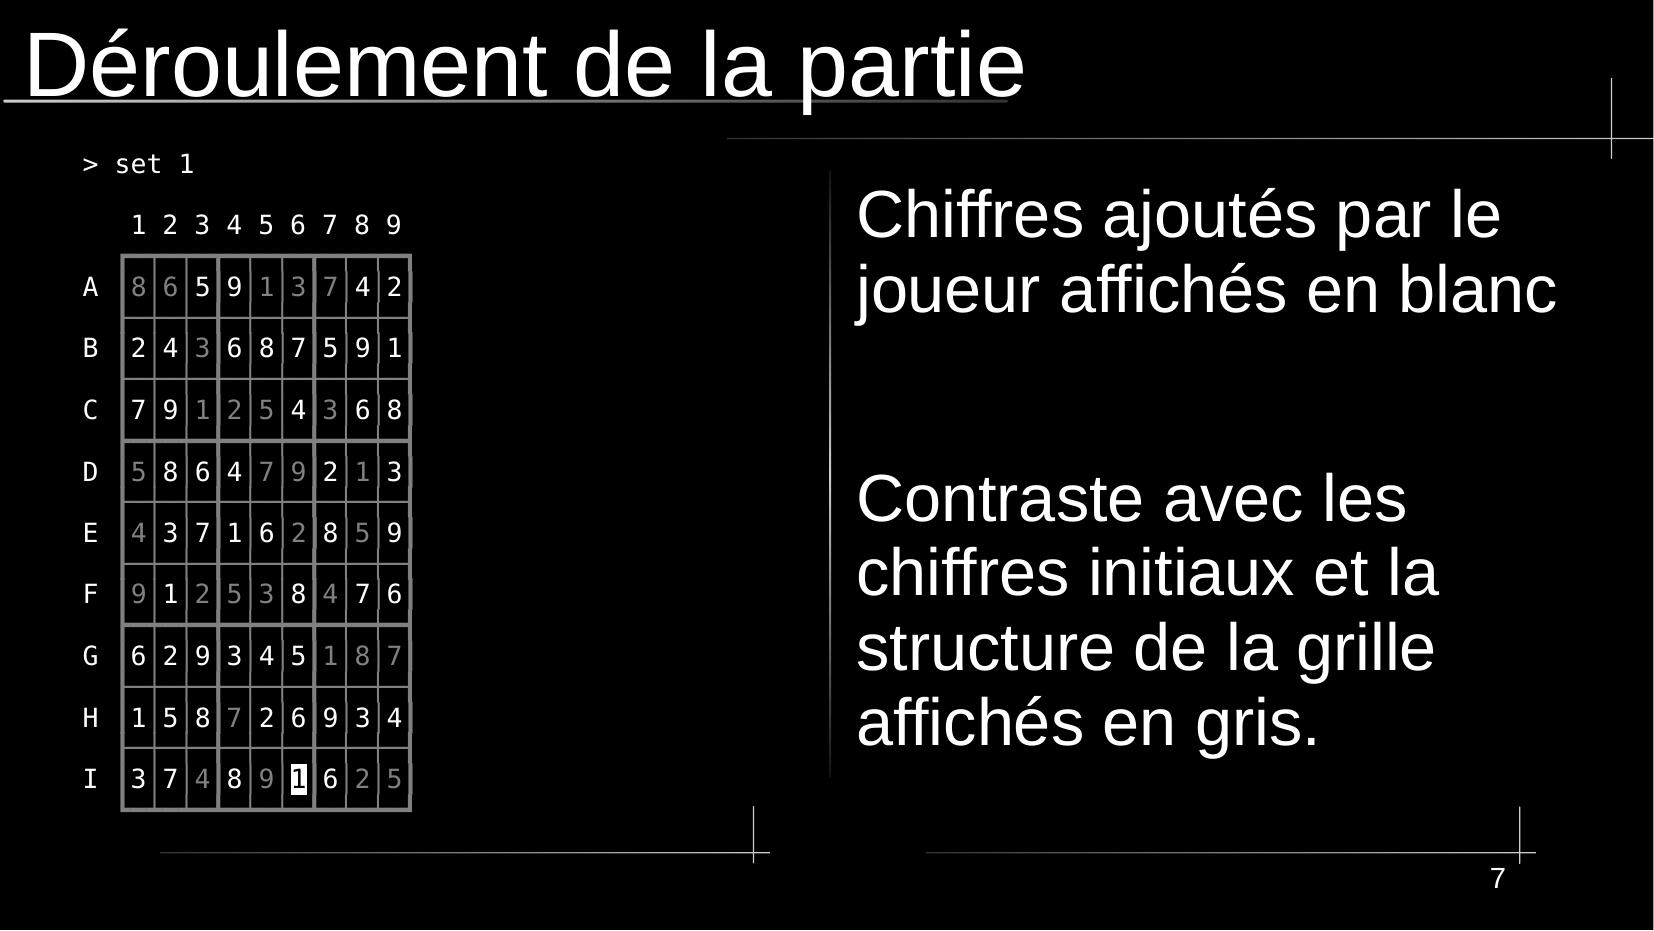

# Déroulement de la partie
> set 1
 1 2 3 4 5 6 7 8 9
 ┏━┯━┯━┳━┯━┯━┳━┯━┯━┓
A ┃8│6│5┃9│1│3┃7│4│2┃
 ┠─┼─┼─╂─┼─┼─╂─┼─┼─┨
B ┃2│4│3┃6│8│7┃5│9│1┃
 ┠─┼─┼─╂─┼─┼─╂─┼─┼─┨
C ┃7│9│1┃2│5│4┃3│6│8┃
 ┣━┿━┿━╋━┿━┿━╋━┿━┿━┫
D ┃5│8│6┃4│7│9┃2│1│3┃
 ┠─┼─┼─╂─┼─┼─╂─┼─┼─┨
E ┃4│3│7┃1│6│2┃8│5│9┃
 ┠─┼─┼─╂─┼─┼─╂─┼─┼─┨
F ┃9│1│2┃5│3│8┃4│7│6┃
 ┣━┿━┿━╋━┿━┿━╋━┿━┿━┫
G ┃6│2│9┃3│4│5┃1│8│7┃
 ┠─┼─┼─╂─┼─┼─╂─┼─┼─┨
H ┃1│5│8┃7│2│6┃9│3│4┃
 ┠─┼─┼─╂─┼─┼─╂─┼─┼─┨
I ┃3│7│4┃8│9│1┃6│2│5┃
 ┗━┷━┷━┻━┷━┷━┻━┷━┷━┛
Chiffres ajoutés par le joueur affichés en blanc
Contraste avec les chiffres initiaux et la structure de la grille affichés en gris.
7